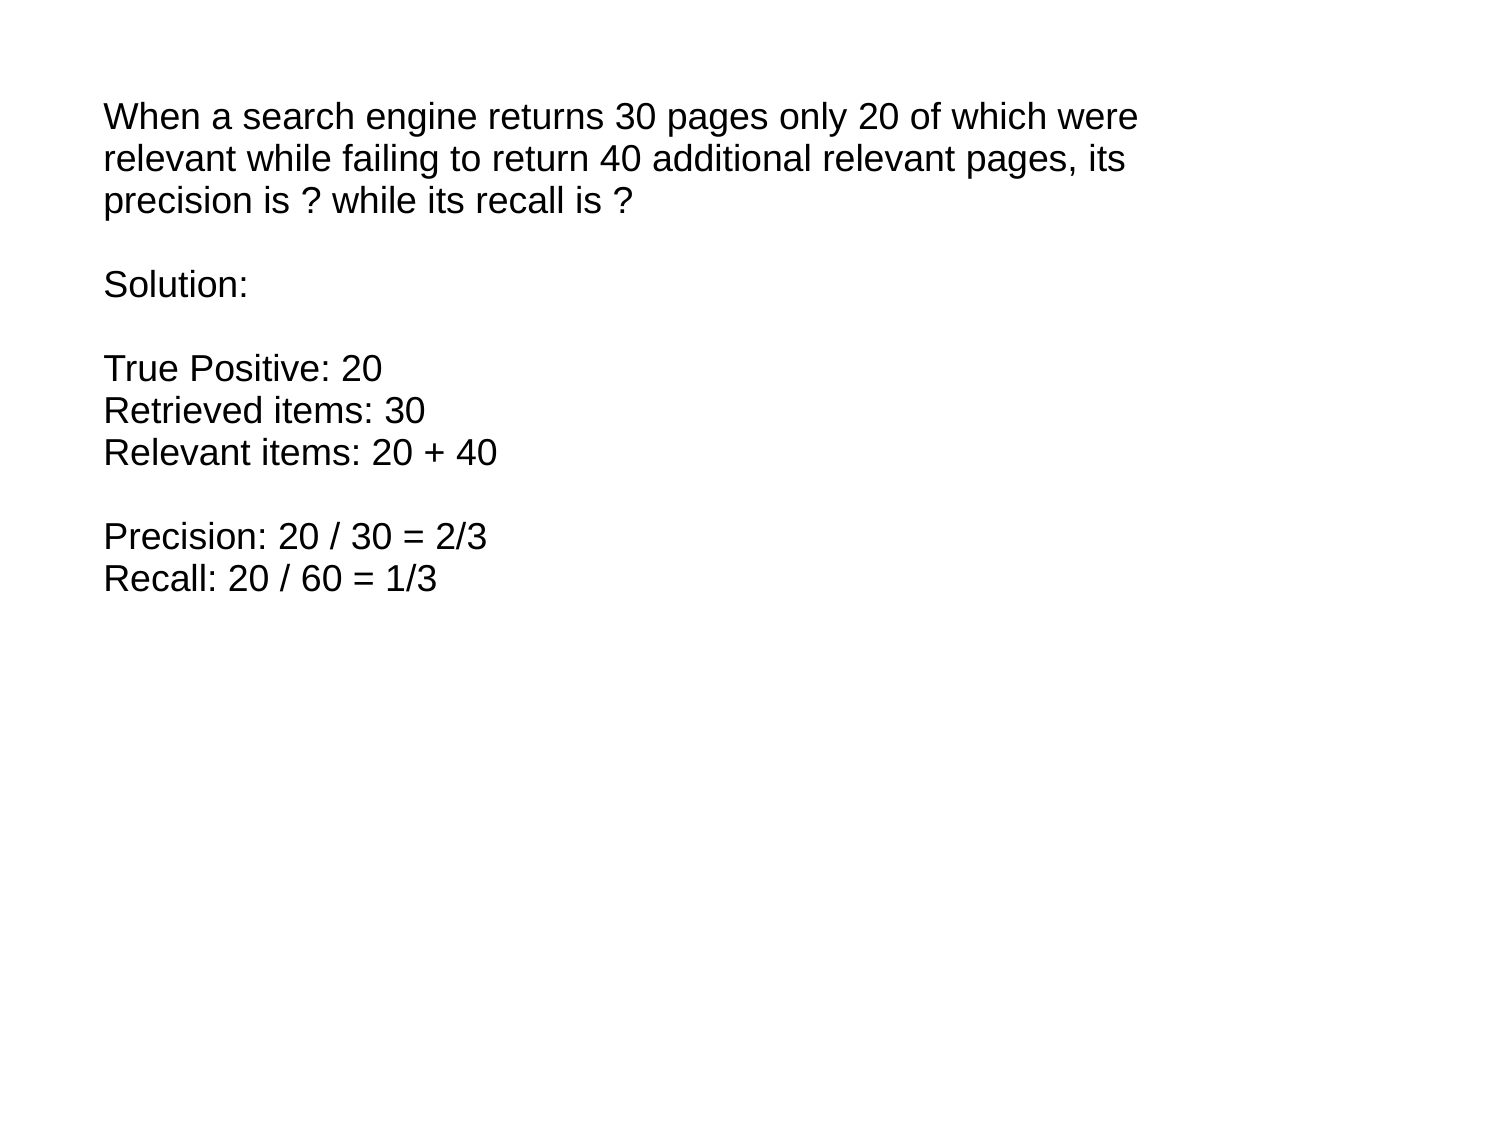

When a search engine returns 30 pages only 20 of which were relevant while failing to return 40 additional relevant pages, its precision is ? while its recall is ?
Solution:
True Positive: 20
Retrieved items: 30
Relevant items: 20 + 40
Precision: 20 / 30 = 2/3
Recall: 20 / 60 = 1/3